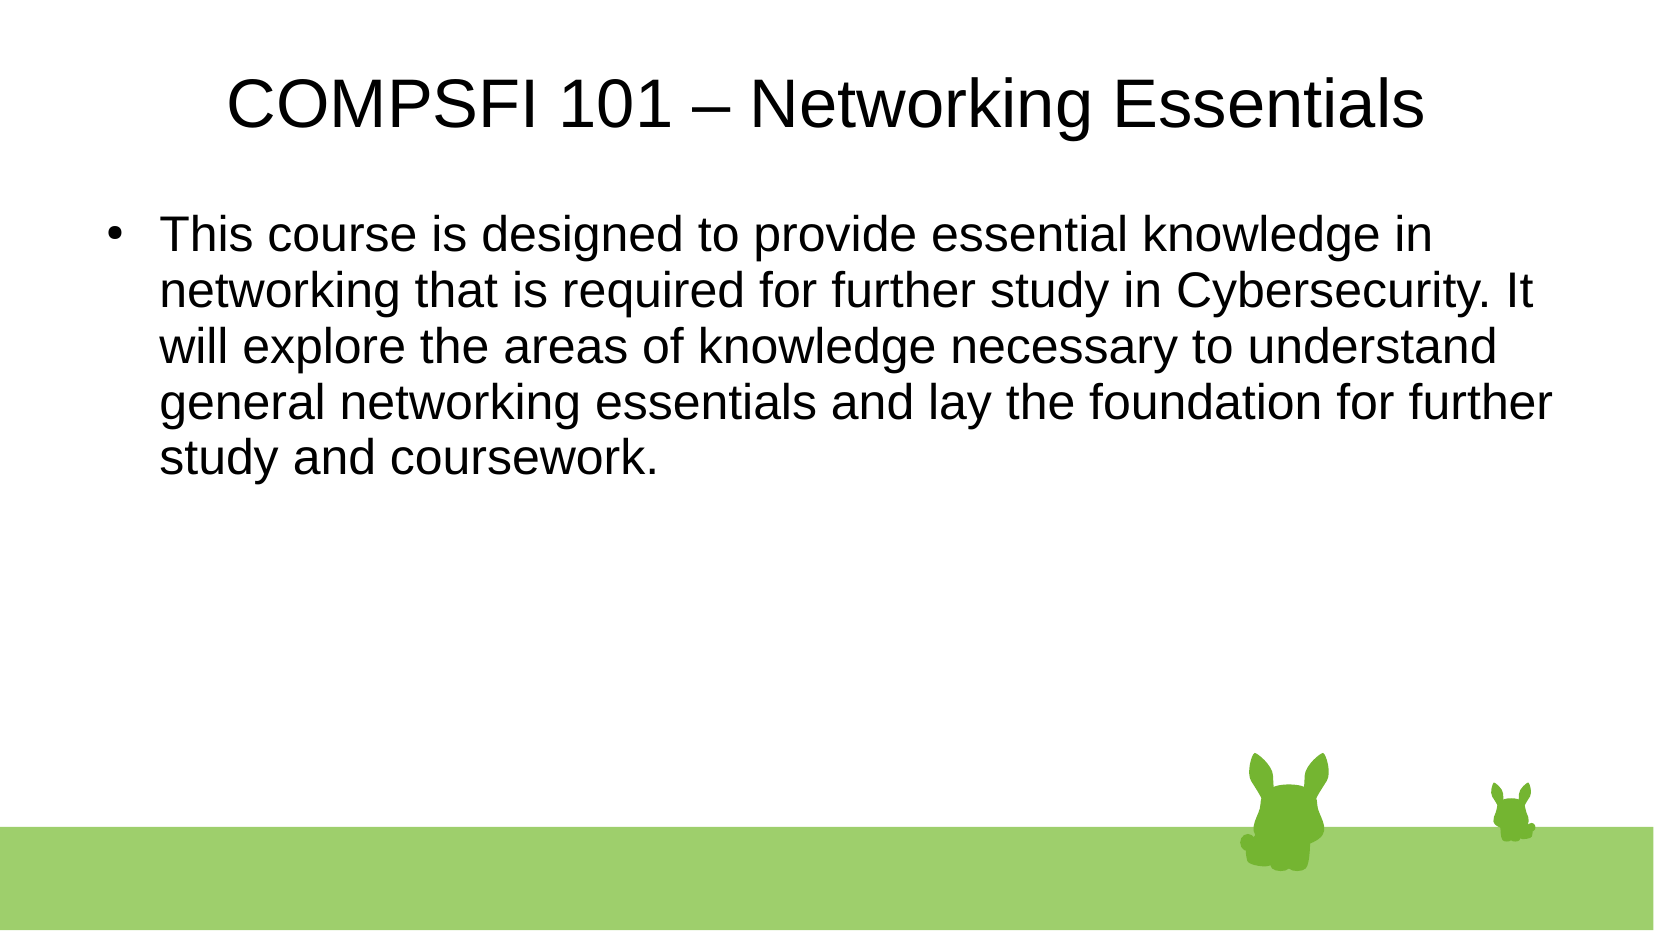

# COMPSFI 101 – Networking Essentials
This course is designed to provide essential knowledge in networking that is required for further study in Cybersecurity. It will explore the areas of knowledge necessary to understand general networking essentials and lay the foundation for further study and coursework.